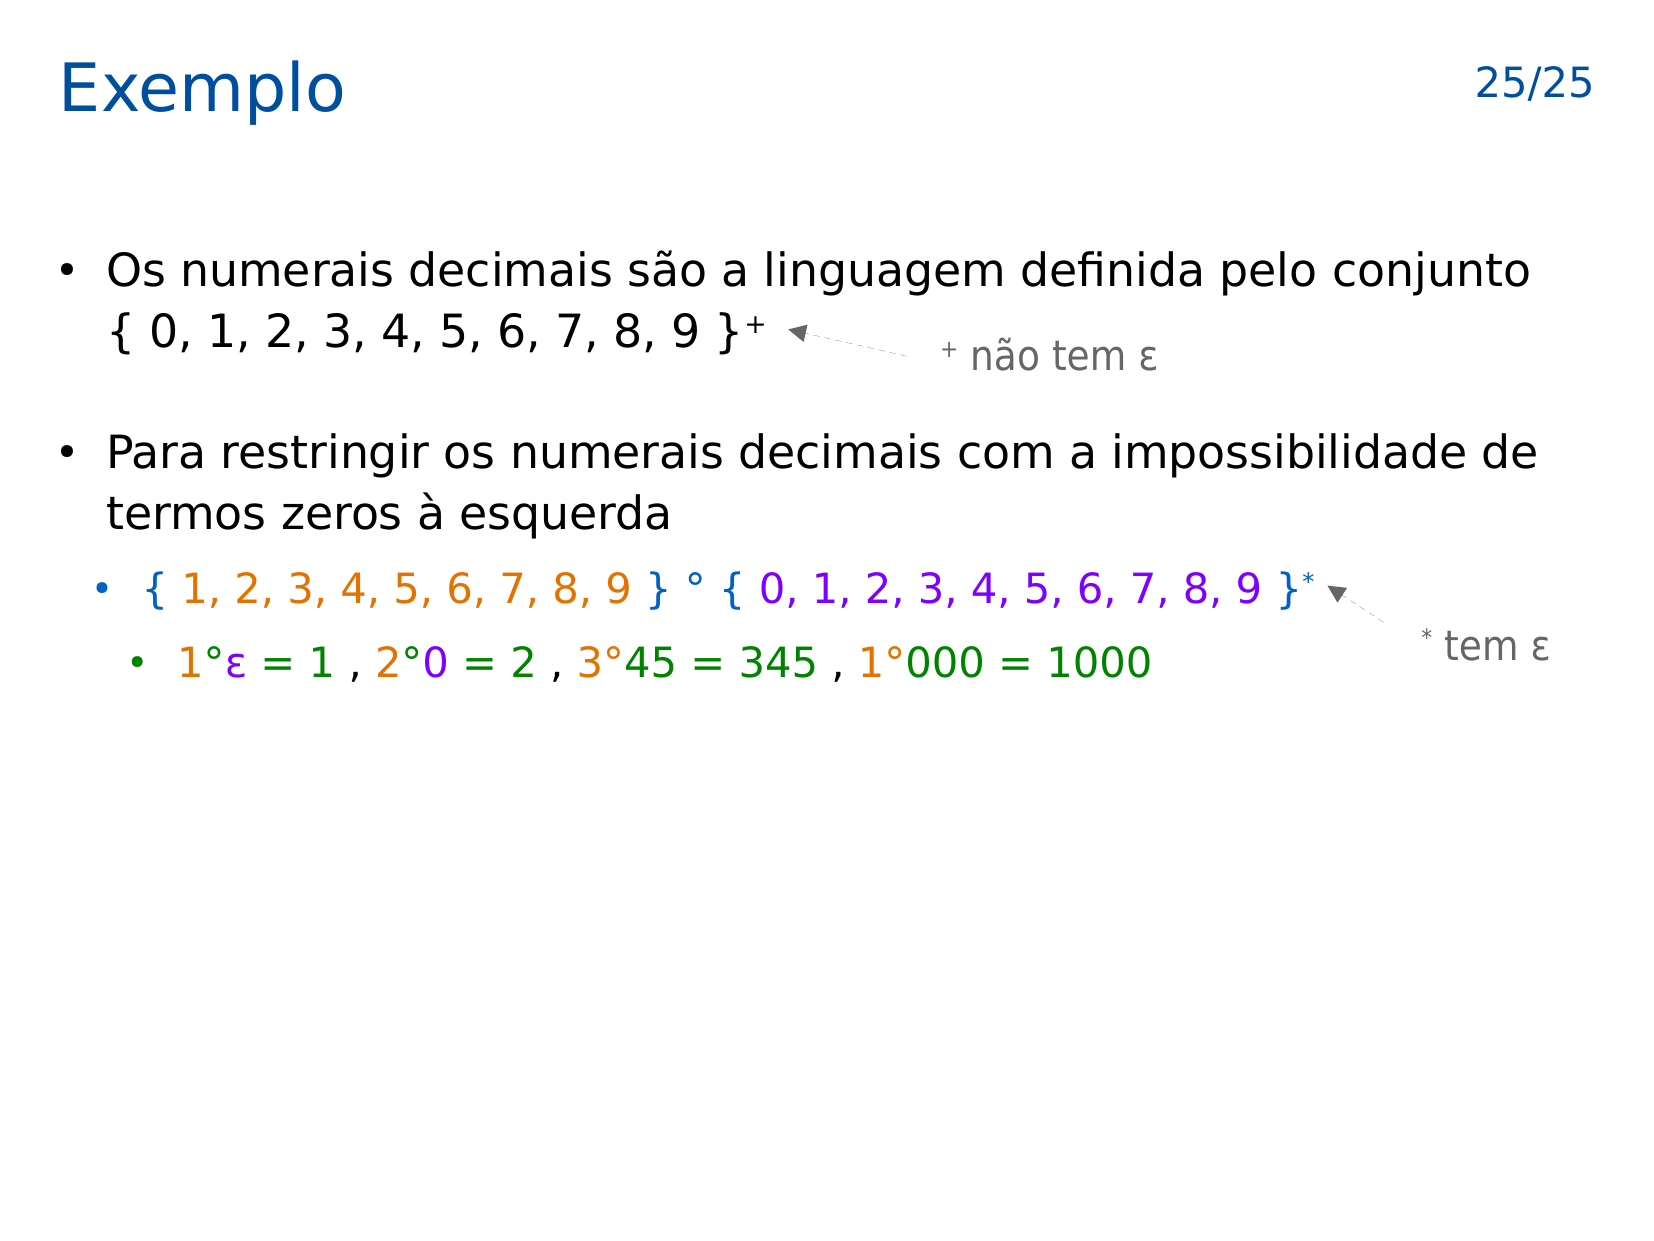

# Exemplo
25
Os numerais decimais são a linguagem definida pelo conjunto
{ 0, 1, 2, 3, 4, 5, 6, 7, 8, 9 }+
Para restringir os numerais decimais com a impossibilidade de termos zeros à esquerda
{ 1, 2, 3, 4, 5, 6, 7, 8, 9 } ° { 0, 1, 2, 3, 4, 5, 6, 7, 8, 9 }*
1°ε = 1 , 2°0 = 2 , 3°45 = 345 , 1°000 = 1000
+ não tem ε
* tem ε